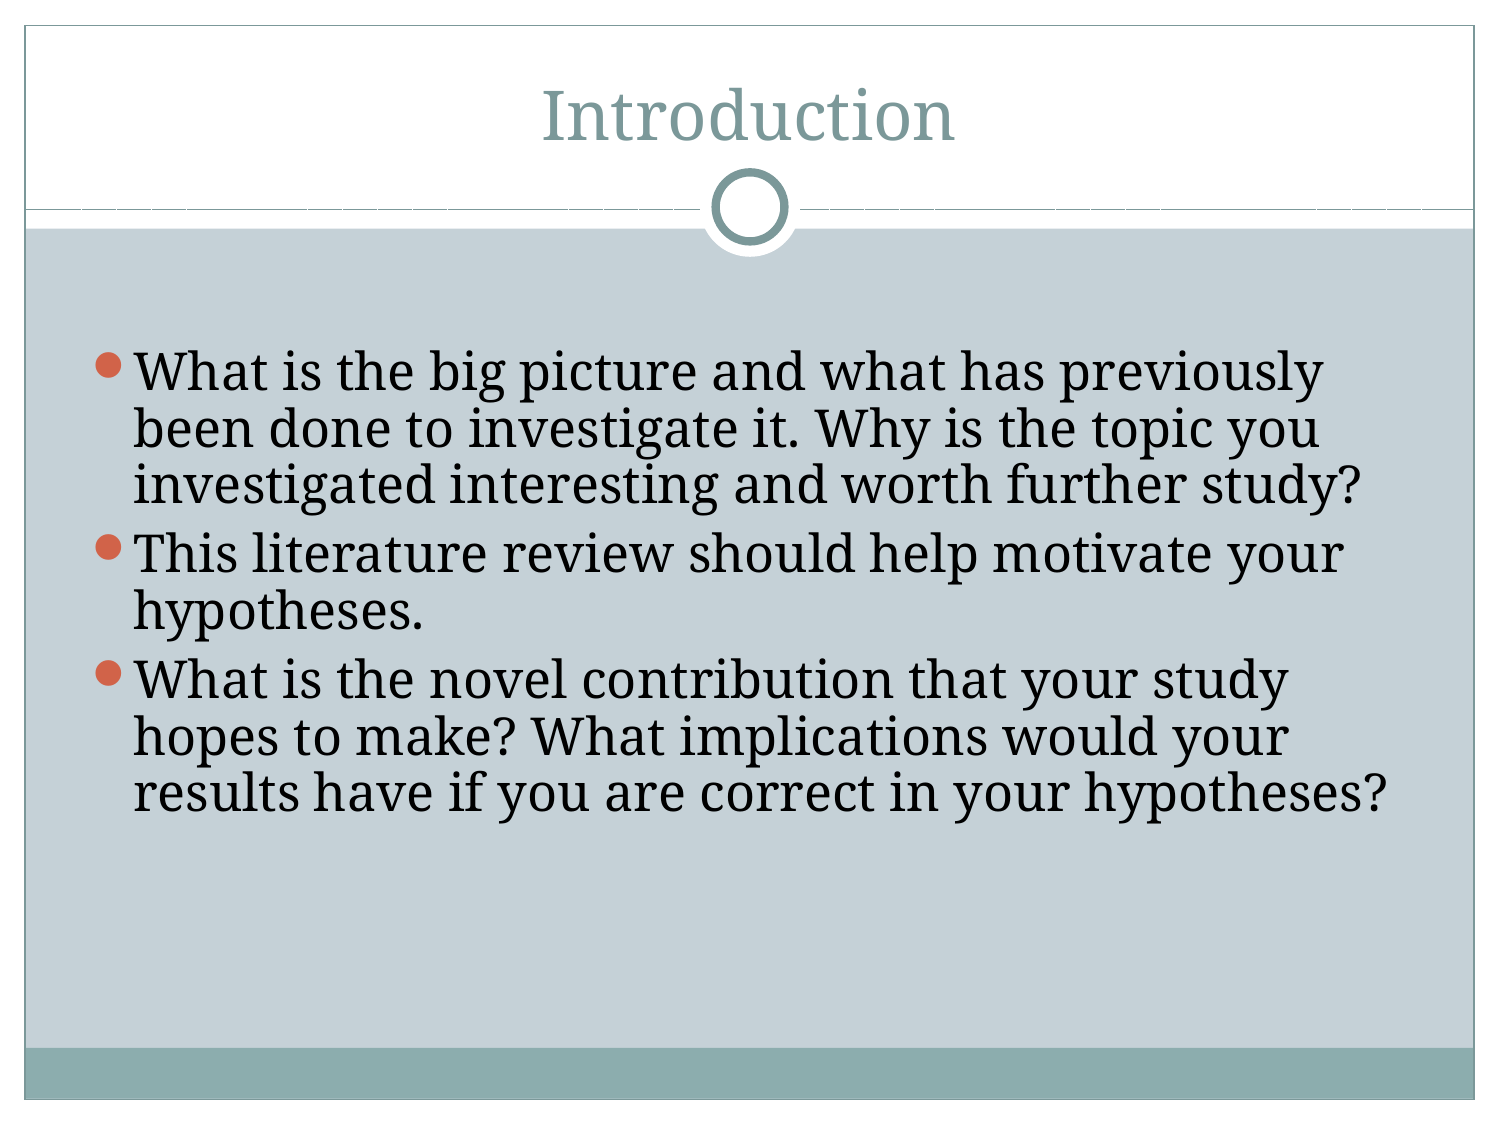

# Introduction
What is the big picture and what has previously been done to investigate it. Why is the topic you investigated interesting and worth further study?
This literature review should help motivate your hypotheses.
What is the novel contribution that your study hopes to make? What implications would your results have if you are correct in your hypotheses?